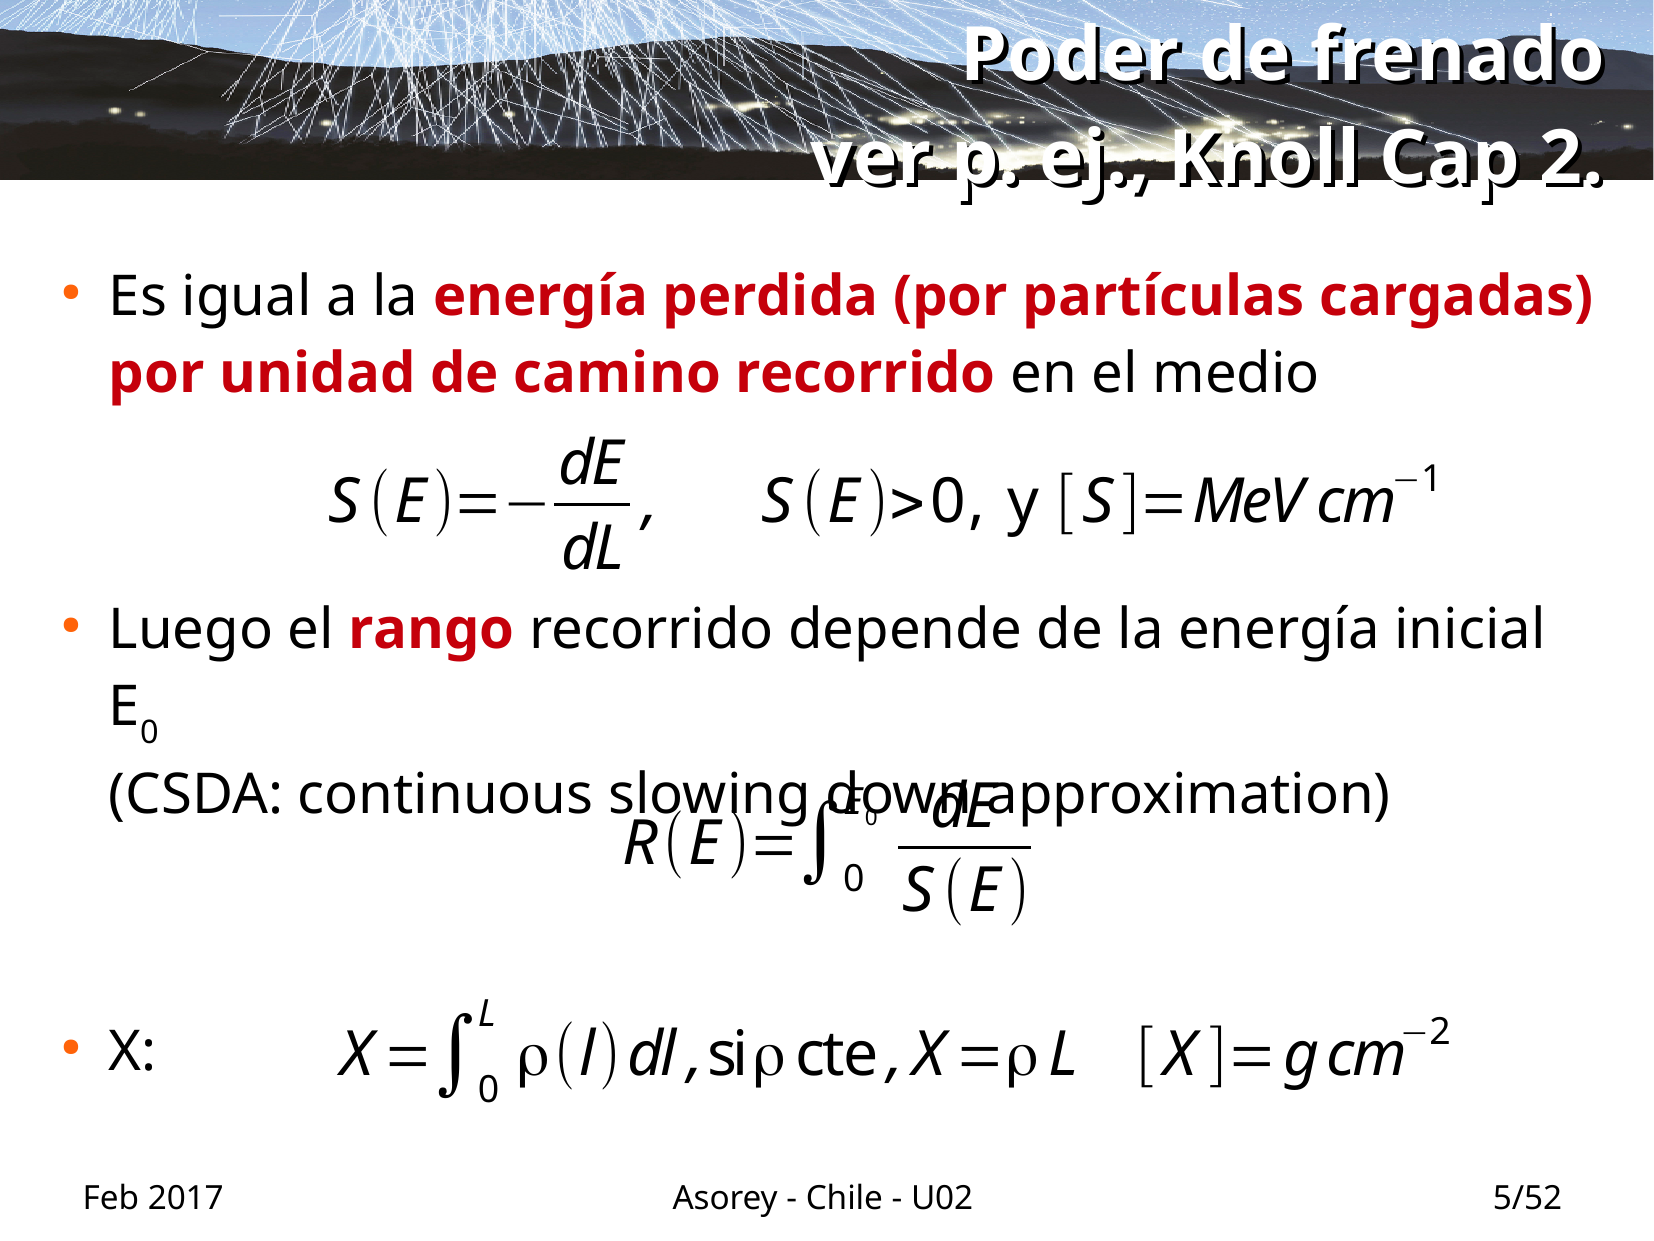

# Poder de frenado ver p. ej., Knoll Cap 2.
Es igual a la energía perdida (por partículas cargadas) por unidad de camino recorrido en el medio
Luego el rango recorrido depende de la energía inicial E0
(CSDA: continuous slowing down approximation)
X:
Feb 2017
Asorey - Chile - U02
5